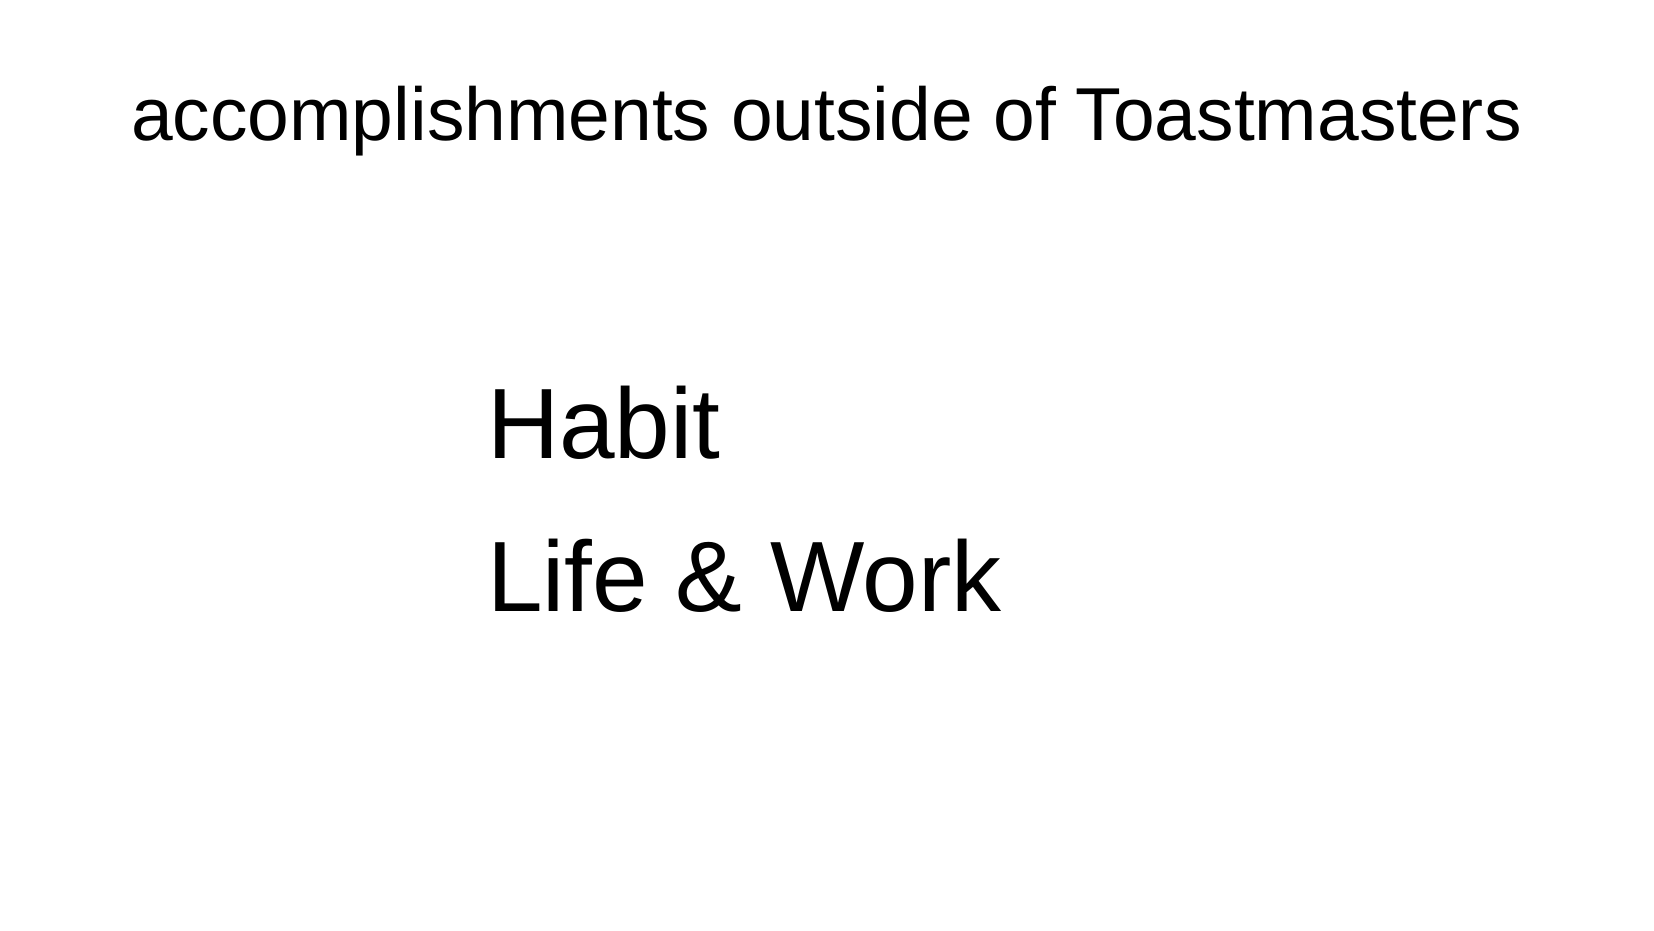

# accomplishments outside of Toastmasters
Habit
Life & Work